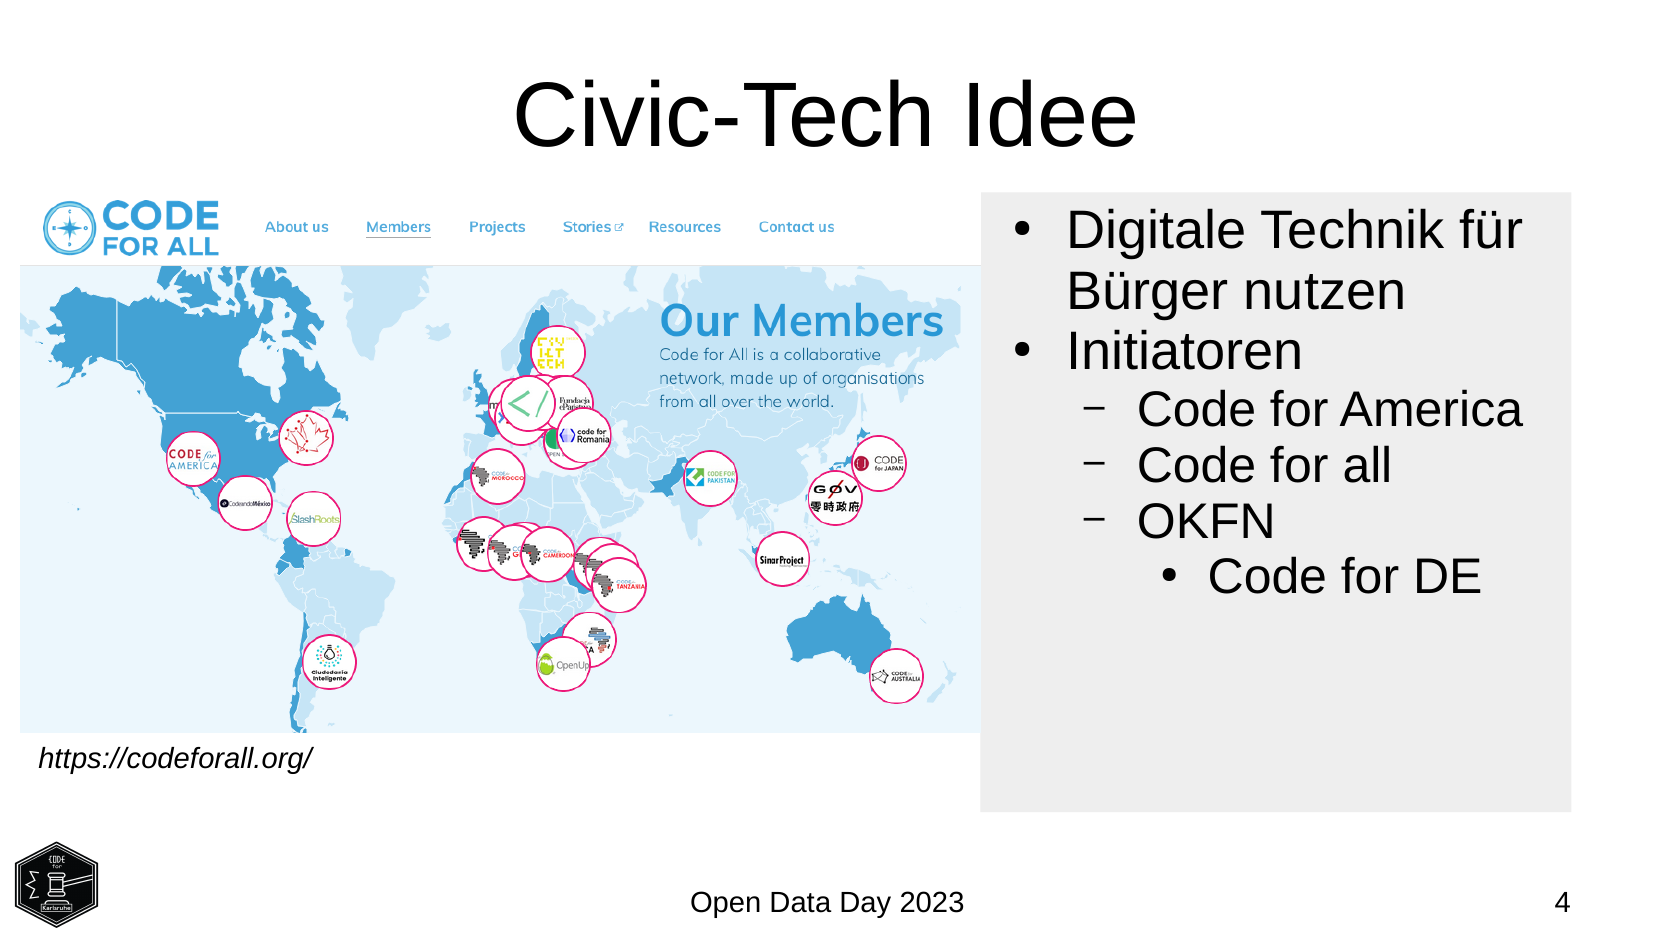

# Civic-Tech Idee
Digitale Technik für Bürger nutzen
Initiatoren
Code for America
Code for all
OKFN
Code for DE
https://codeforall.org/
Open Data Day 2023
4